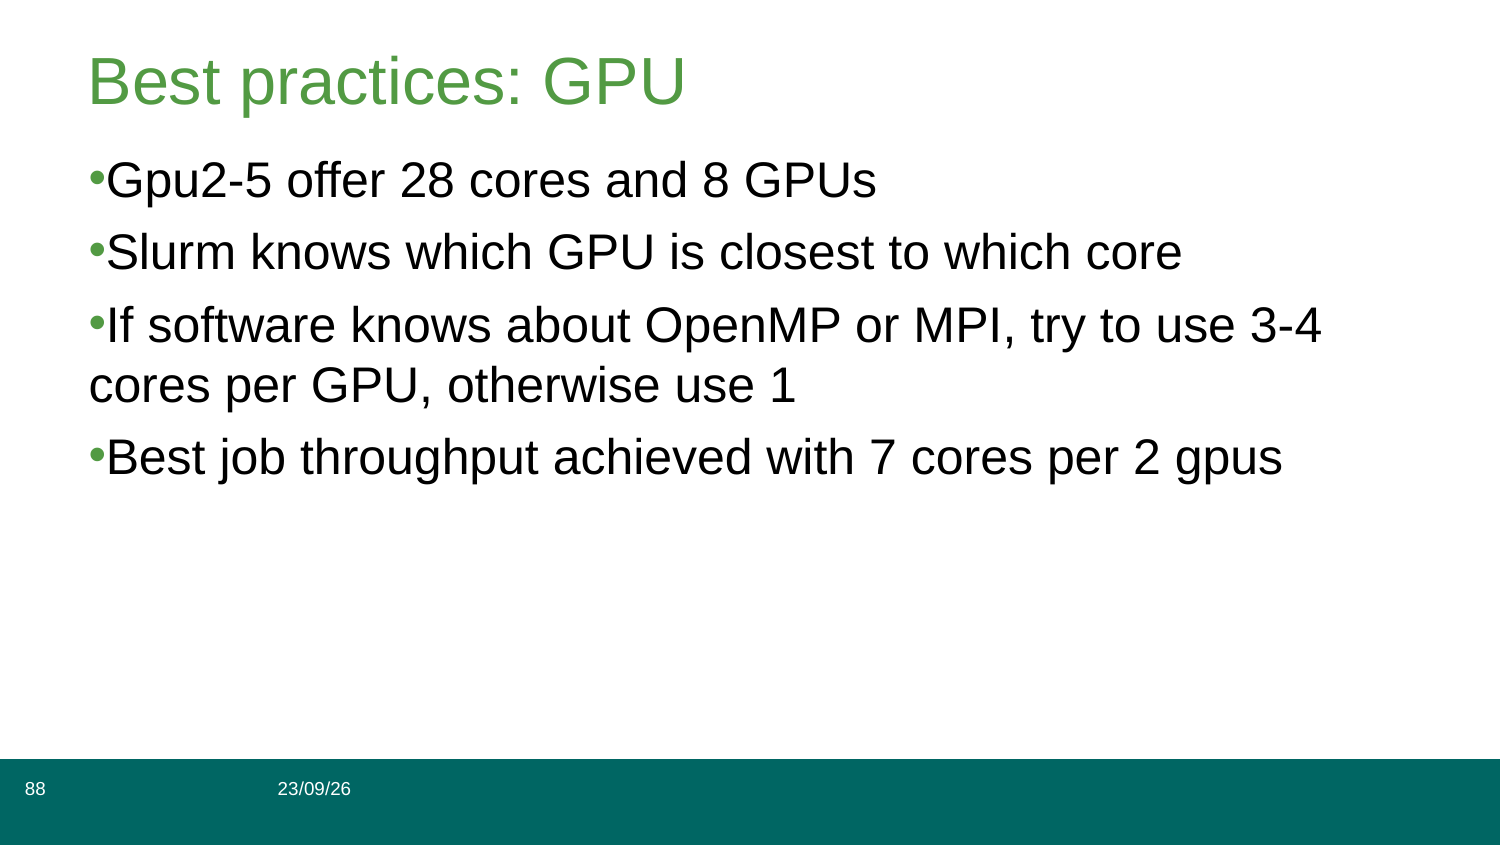

# Best practices: GPU
Gpu2-5 offer 28 cores and 8 GPUs
Slurm knows which GPU is closest to which core
If software knows about OpenMP or MPI, try to use 3-4 cores per GPU, otherwise use 1
Best job throughput achieved with 7 cores per 2 gpus